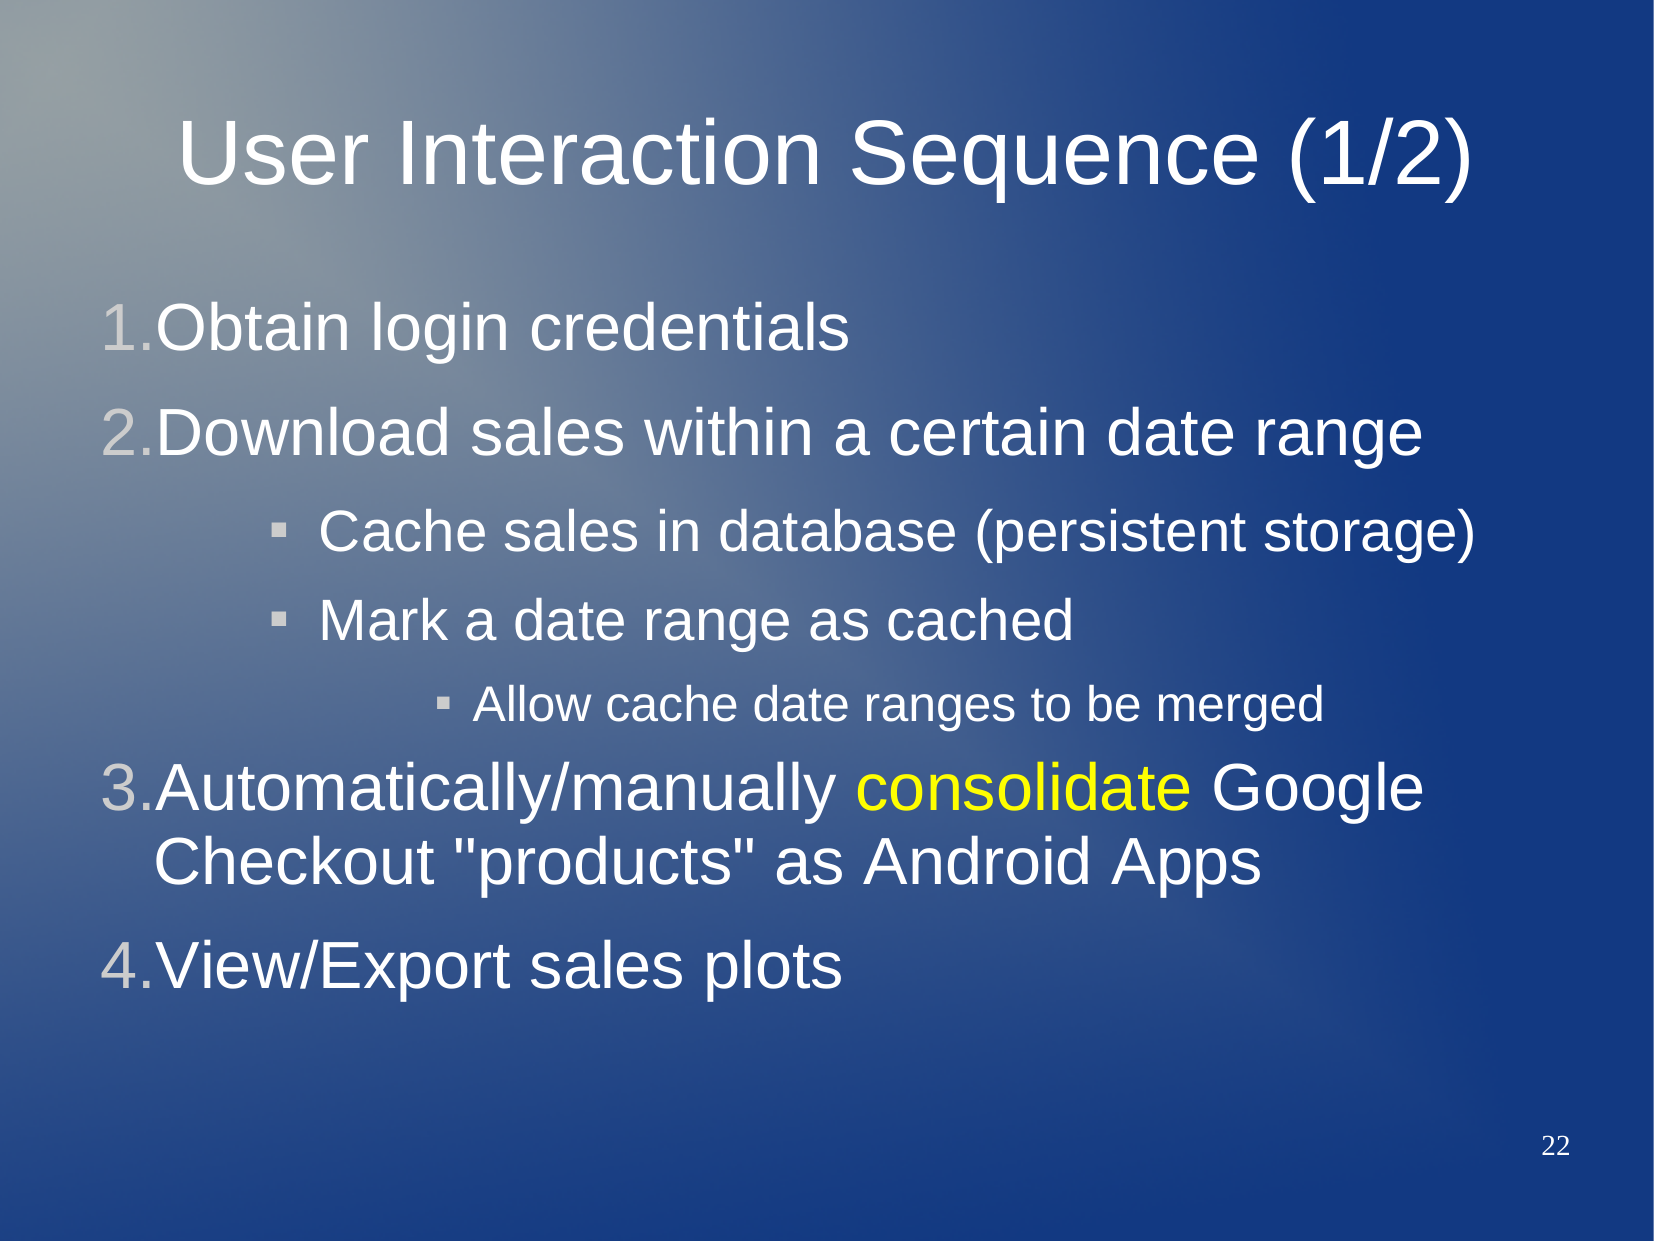

# User Interaction Sequence (1/2)
Obtain login credentials
Download sales within a certain date range
Cache sales in database (persistent storage)
Mark a date range as cached
Allow cache date ranges to be merged
Automatically/manually consolidate Google Checkout "products" as Android Apps
View/Export sales plots
22